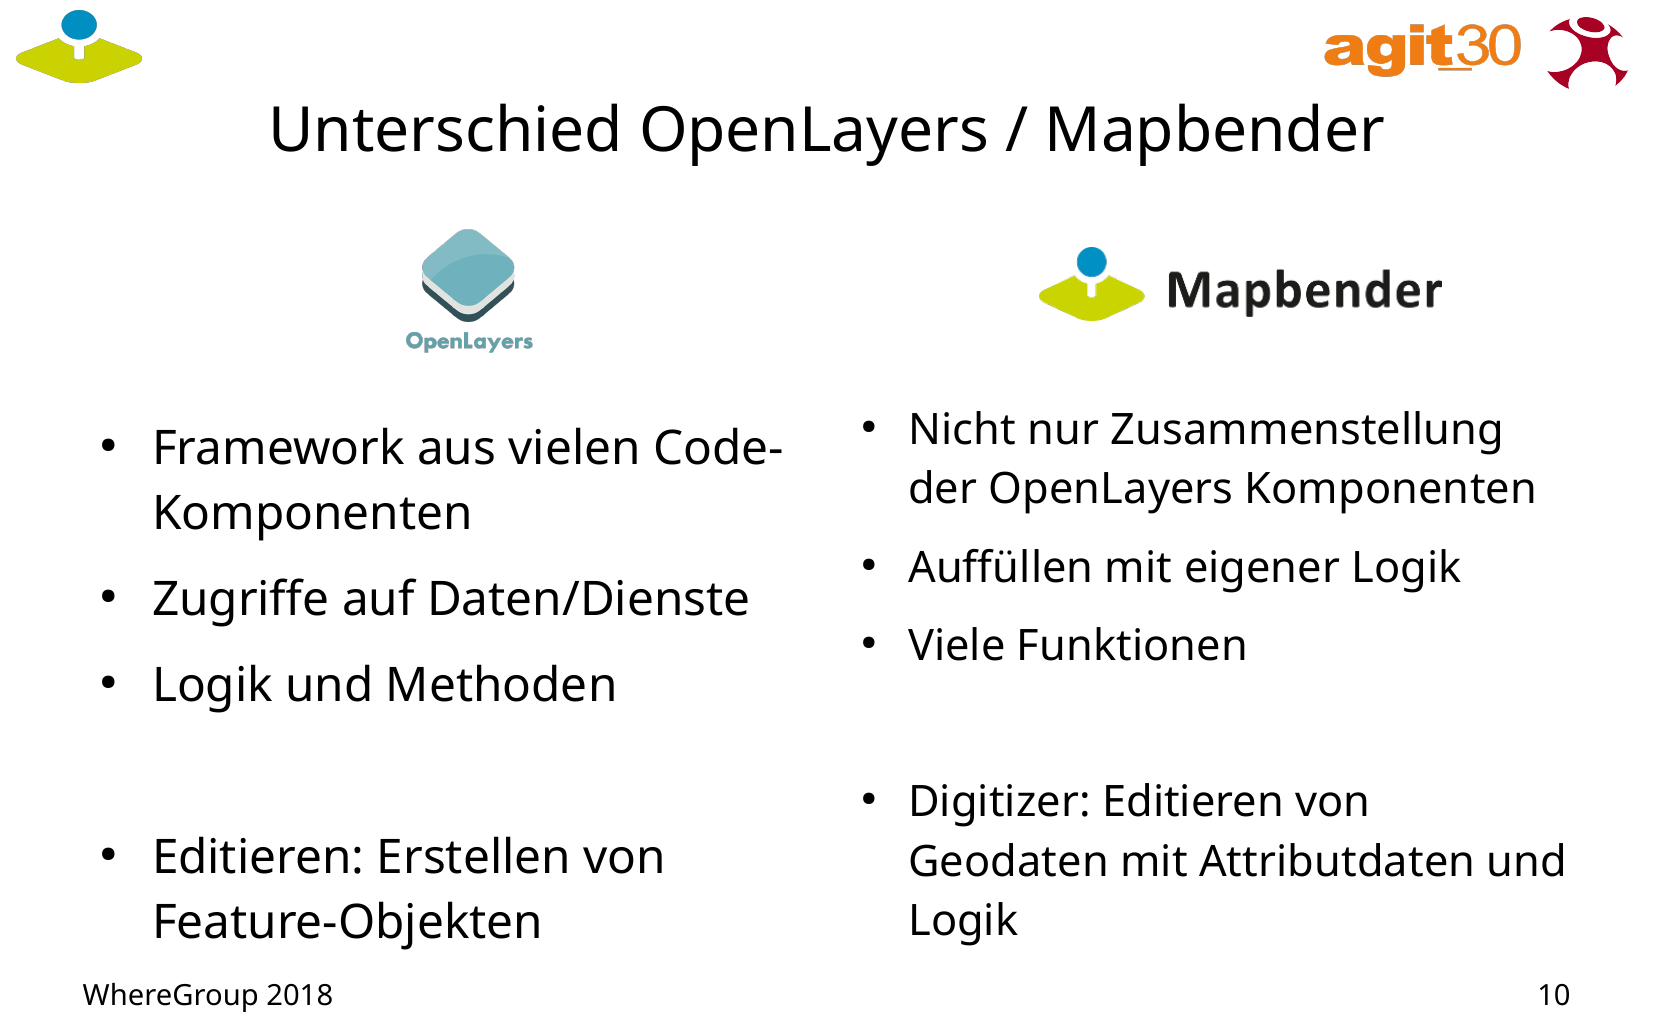

# Unterschied OpenLayers / Mapbender
Framework aus vielen Code-Komponenten
Zugriffe auf Daten/Dienste
Logik und Methoden
Editieren: Erstellen von Feature-Objekten
Nicht nur Zusammenstellung der OpenLayers Komponenten
Auffüllen mit eigener Logik
Viele Funktionen
Digitizer: Editieren von Geodaten mit Attributdaten und Logik
WhereGroup 2018
10